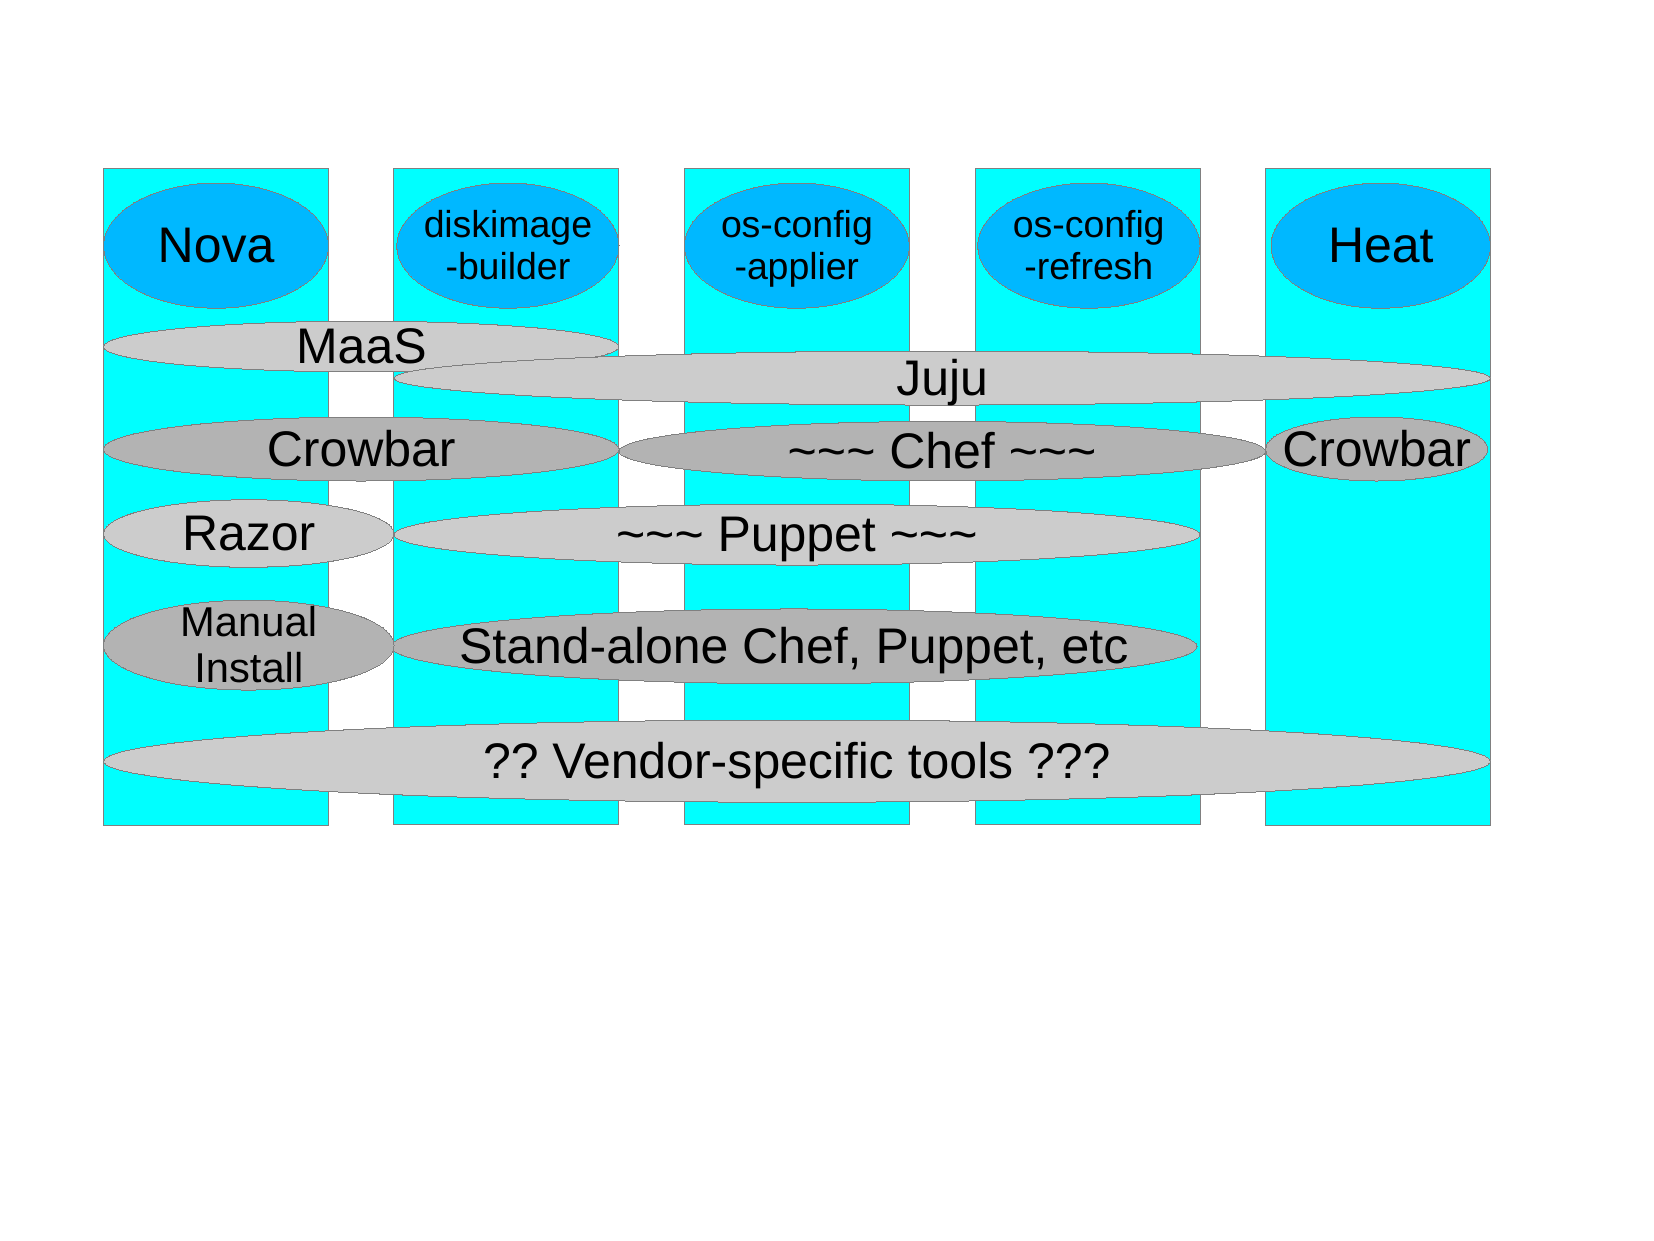

Nova
diskimage
-builder
os-config
-applier
os-config
-refresh
Heat
MaaS
Juju
Crowbar
Crowbar
~~~ Chef ~~~
Razor
~~~ Puppet ~~~
Manual
Install
Stand-alone Chef, Puppet, etc
?? Vendor-specific tools ???